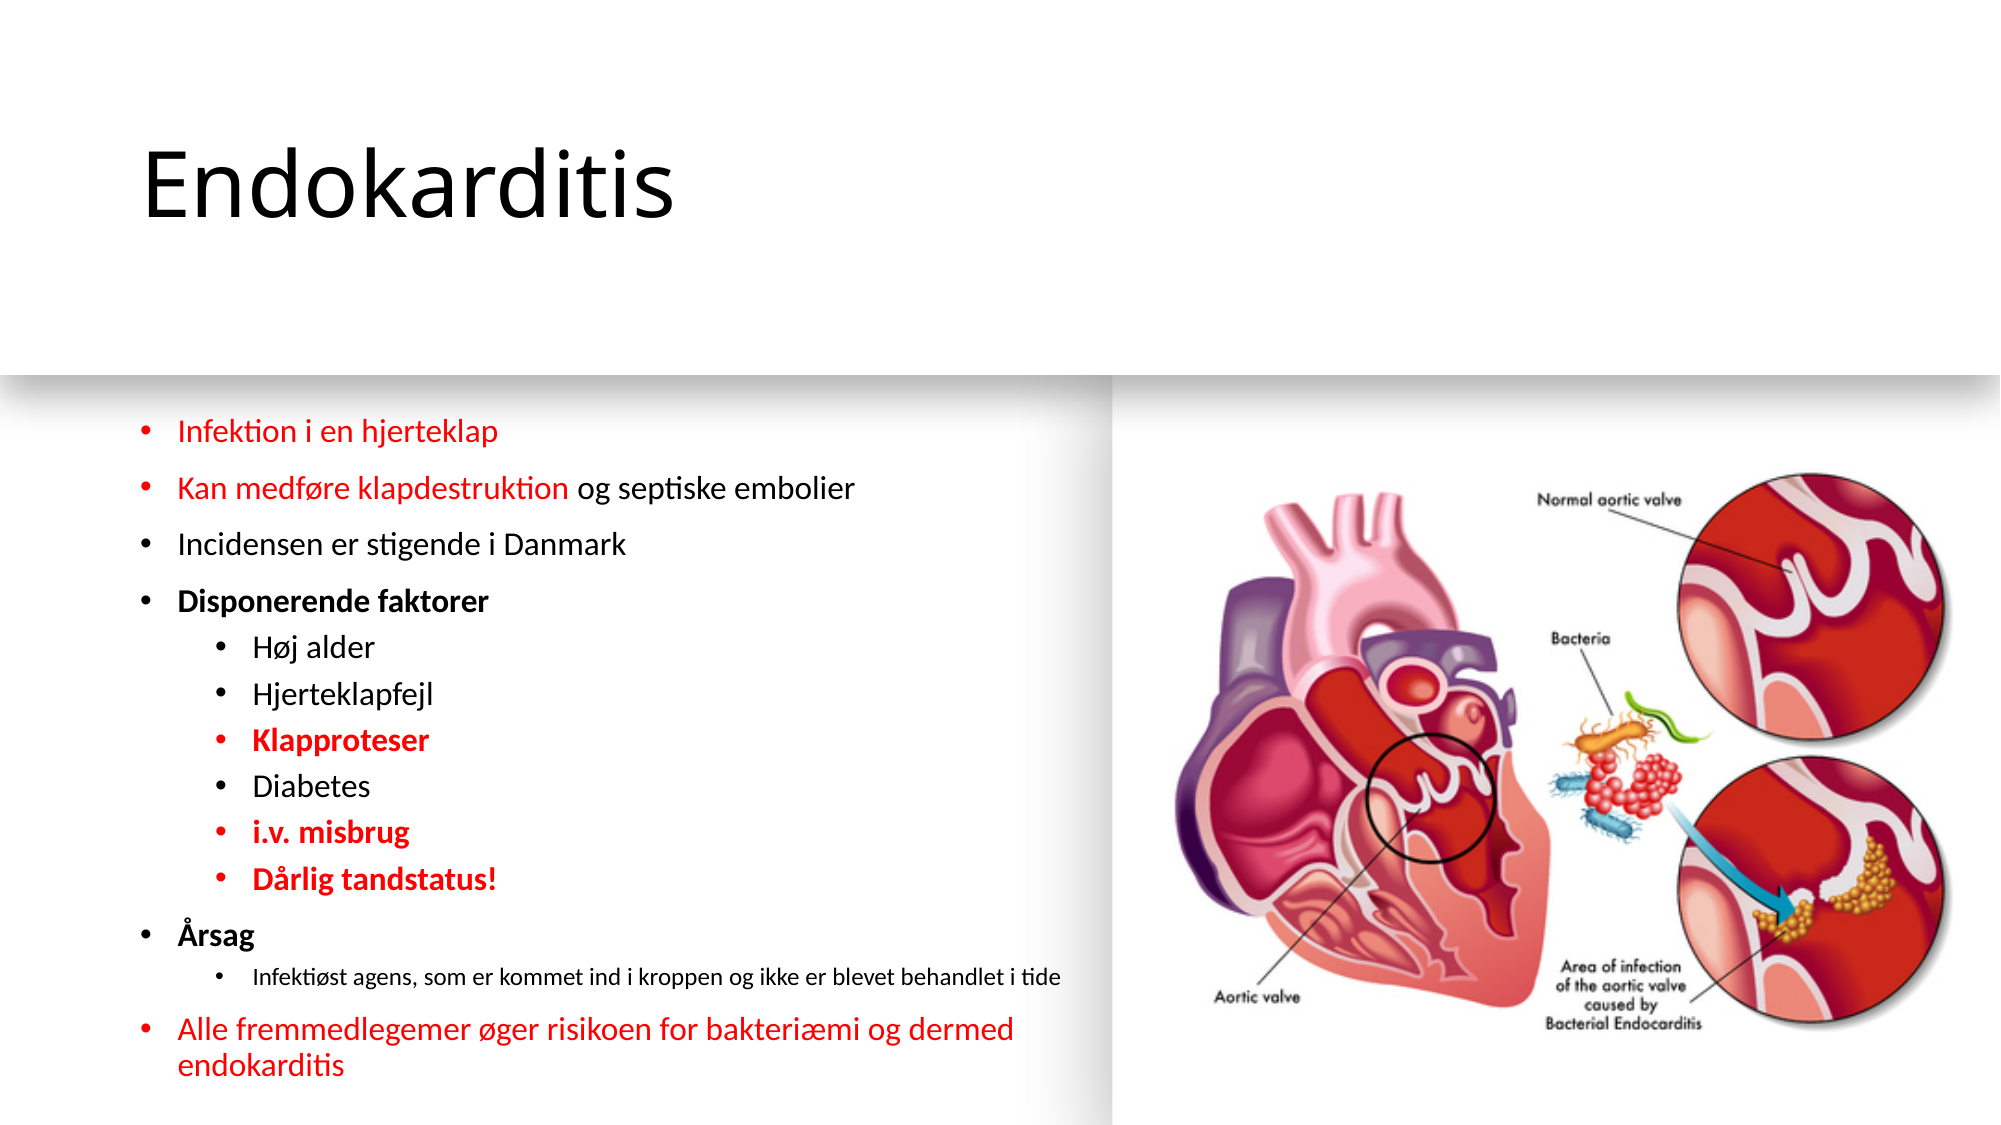

# Endokarditis
Infektion i en hjerteklap
Kan medføre klapdestruktion og septiske embolier
Incidensen er stigende i Danmark
Disponerende faktorer
Høj alder
Hjerteklapfejl
Klapproteser
Diabetes
i.v. misbrug
Dårlig tandstatus!
Årsag
Infektiøst agens, som er kommet ind i kroppen og ikke er blevet behandlet i tide
Alle fremmedlegemer øger risikoen for bakteriæmi og dermed endokarditis